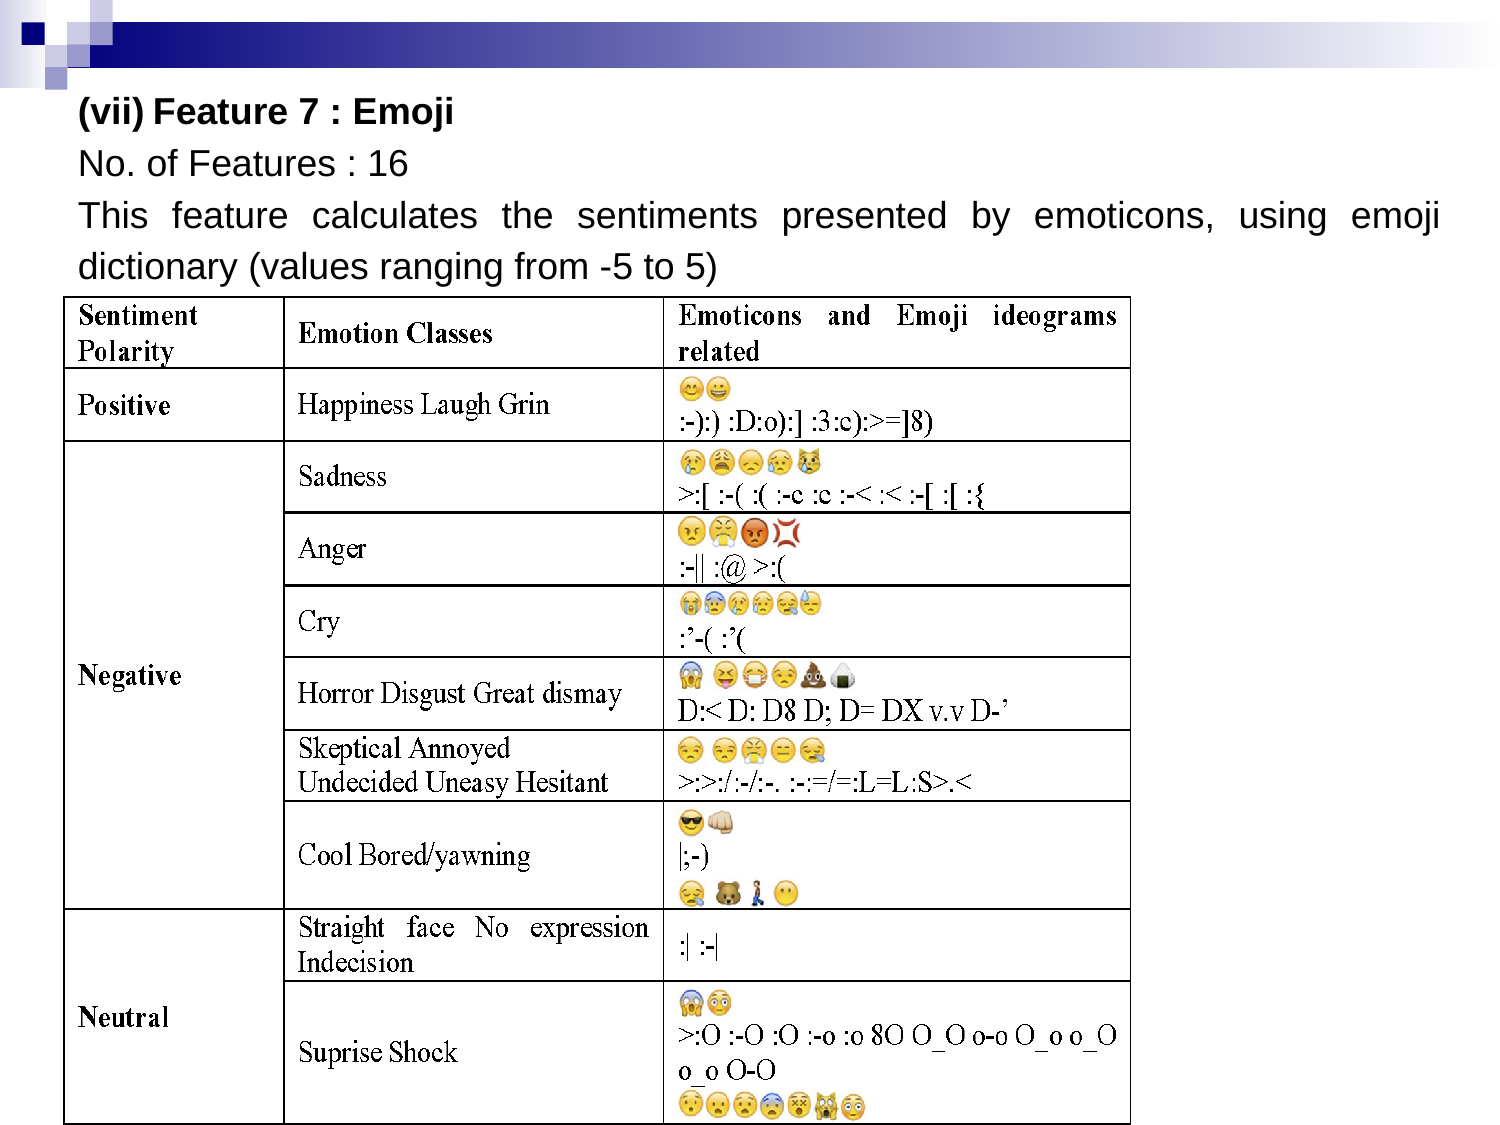

(vii)	Feature 7 : Emoji
No. of Features : 16
This feature calculates the sentiments presented by emoticons, using emoji dictionary (values ranging from -5 to 5)